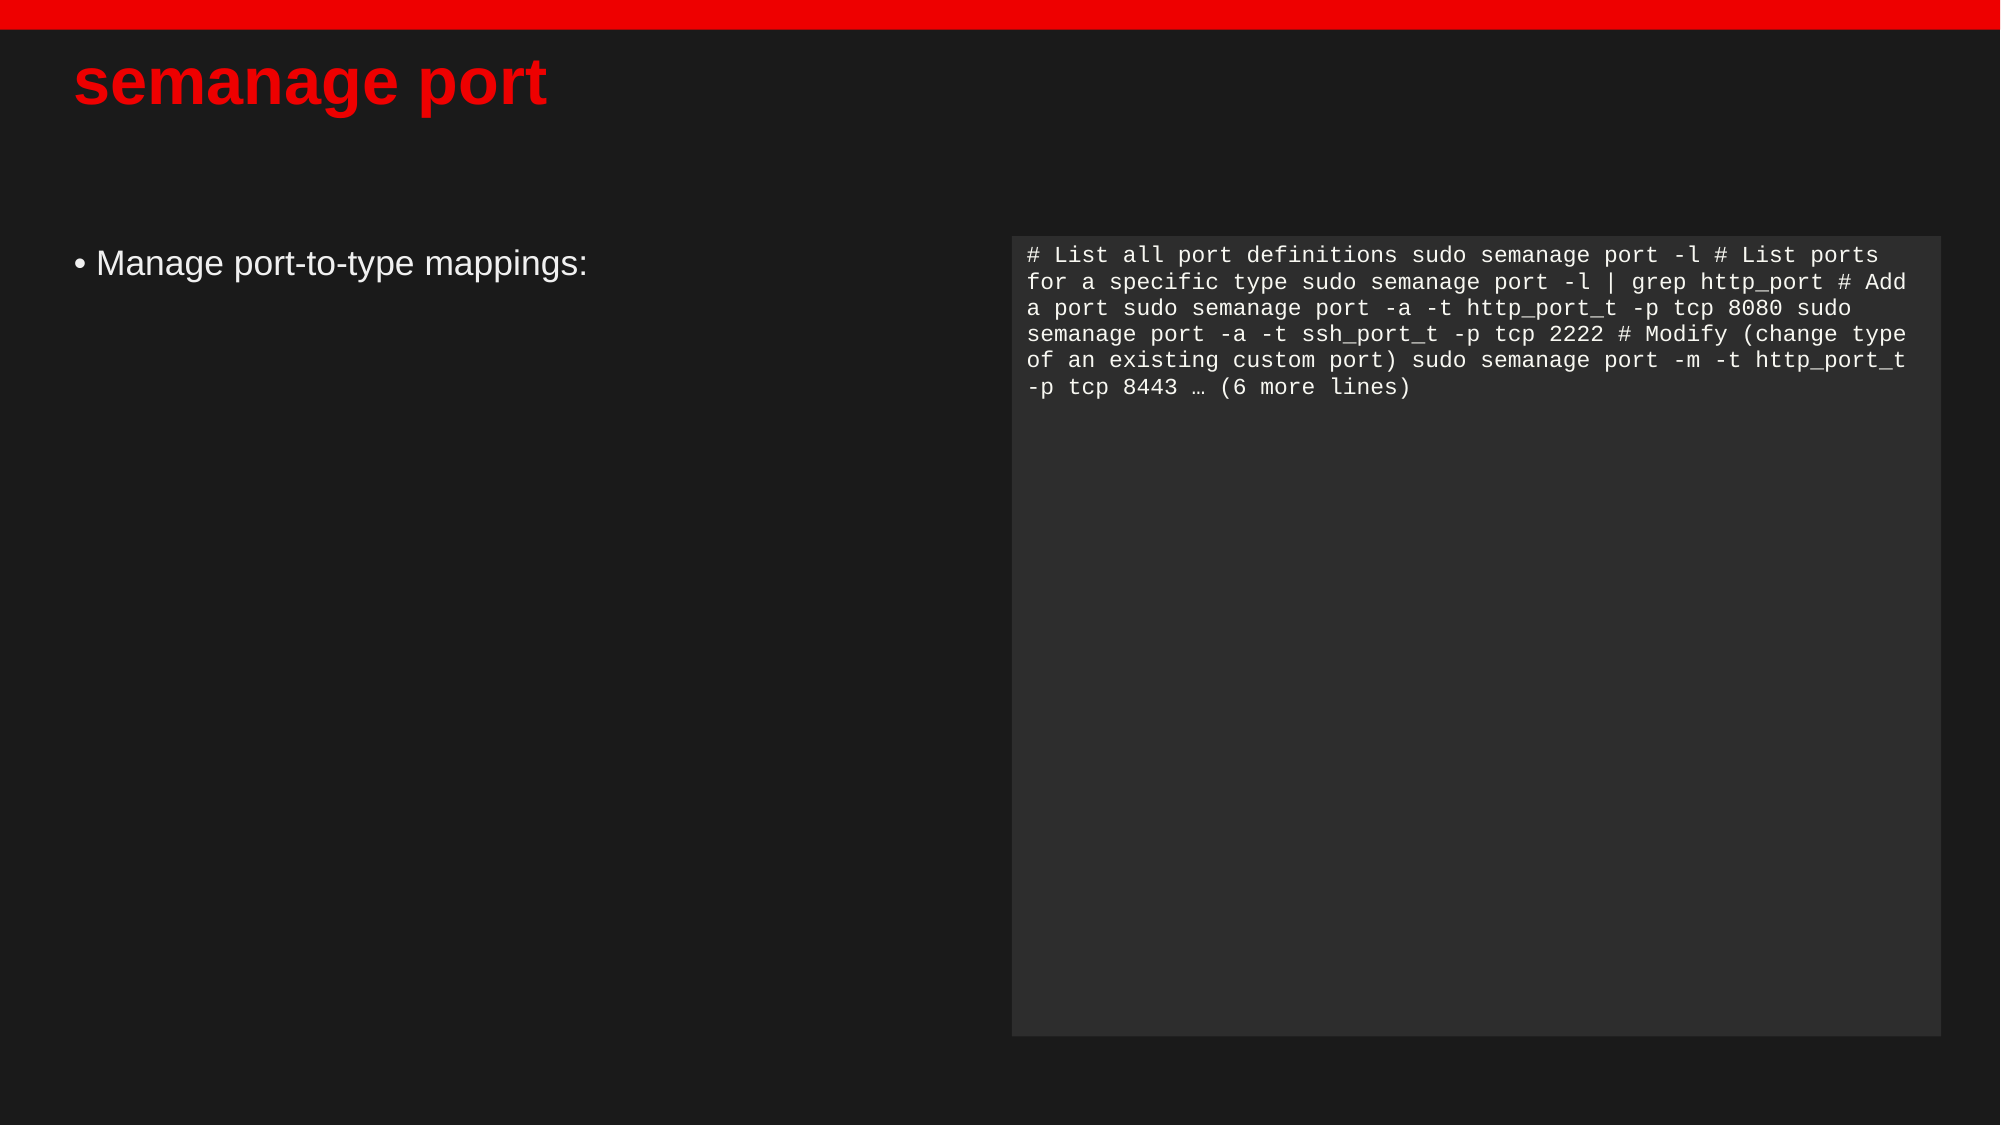

semanage port
• Manage port-to-type mappings:
# List all port definitions sudo semanage port -l # List ports for a specific type sudo semanage port -l | grep http_port # Add a port sudo semanage port -a -t http_port_t -p tcp 8080 sudo semanage port -a -t ssh_port_t -p tcp 2222 # Modify (change type of an existing custom port) sudo semanage port -m -t http_port_t -p tcp 8443 … (6 more lines)